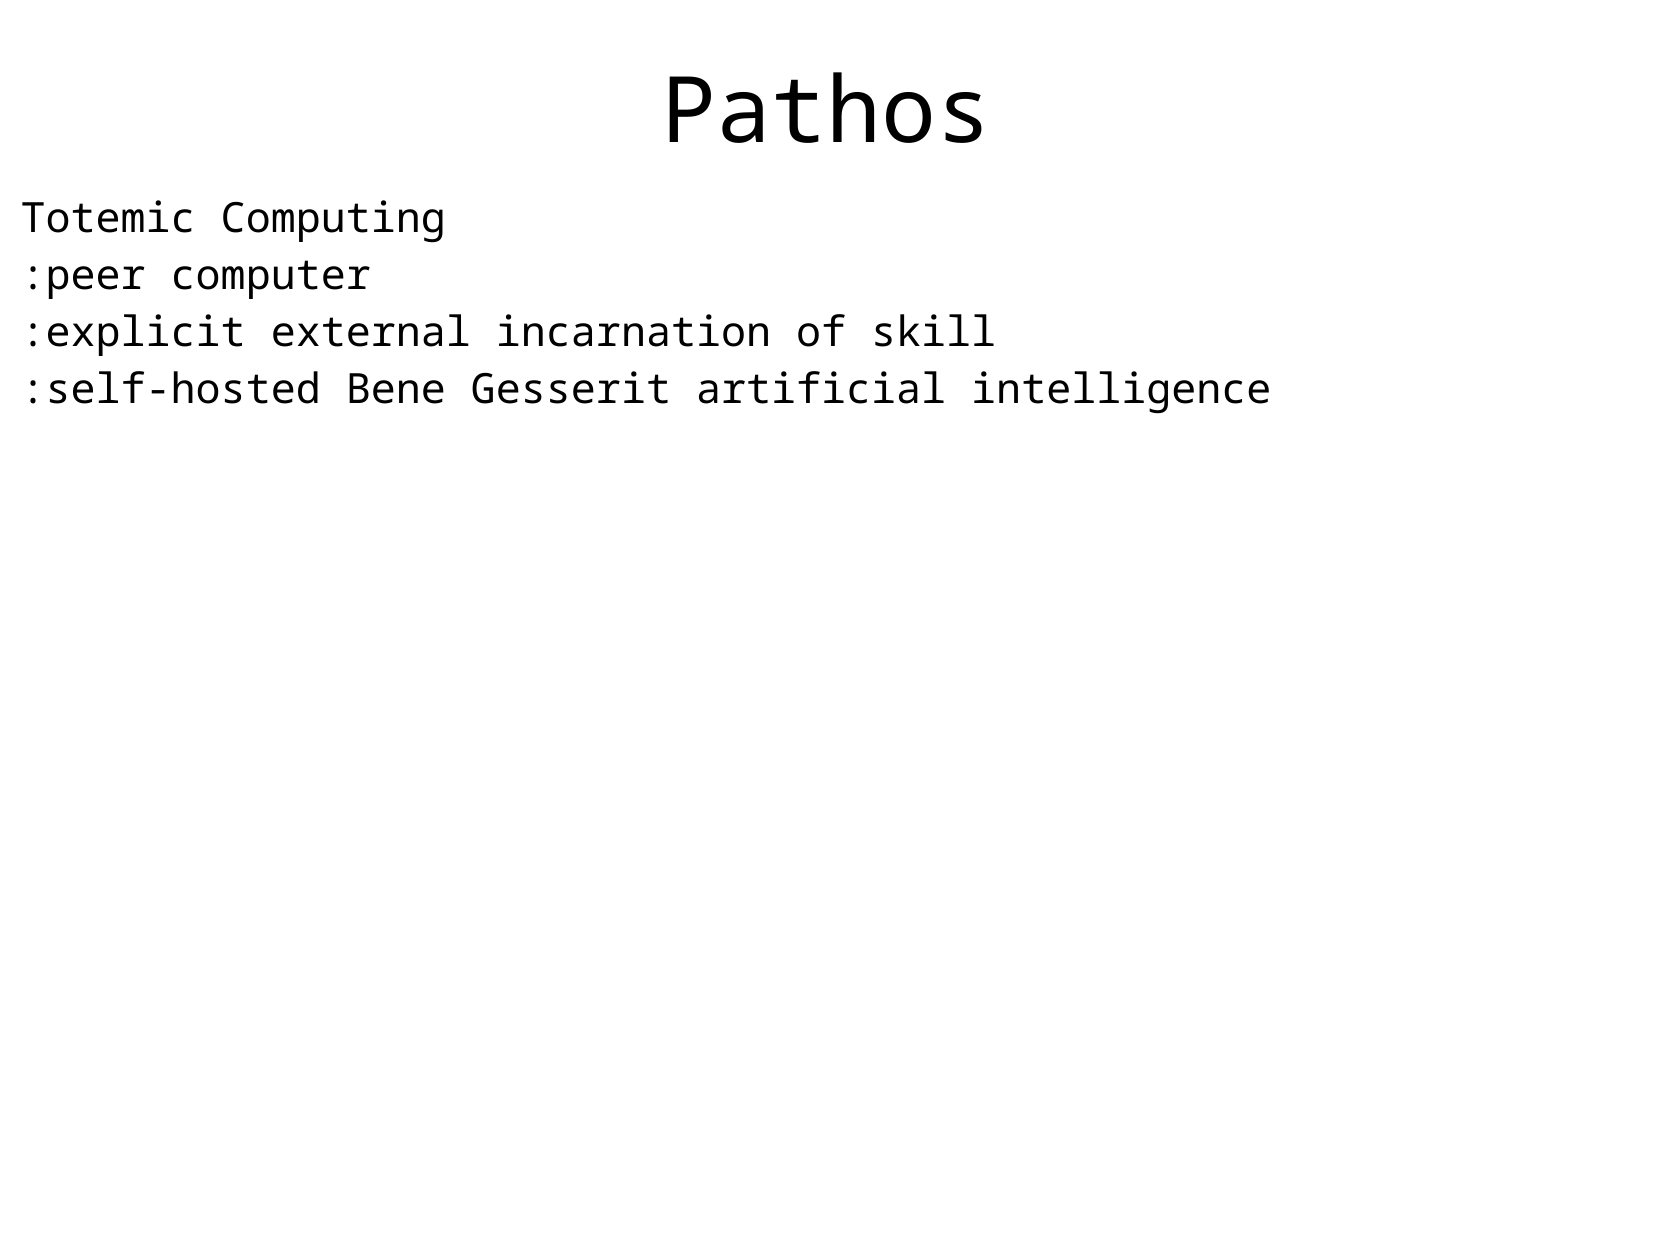

# Pathos
Totemic Computing
:peer computer
:explicit external incarnation of skill
:self-hosted Bene Gesserit artificial intelligence